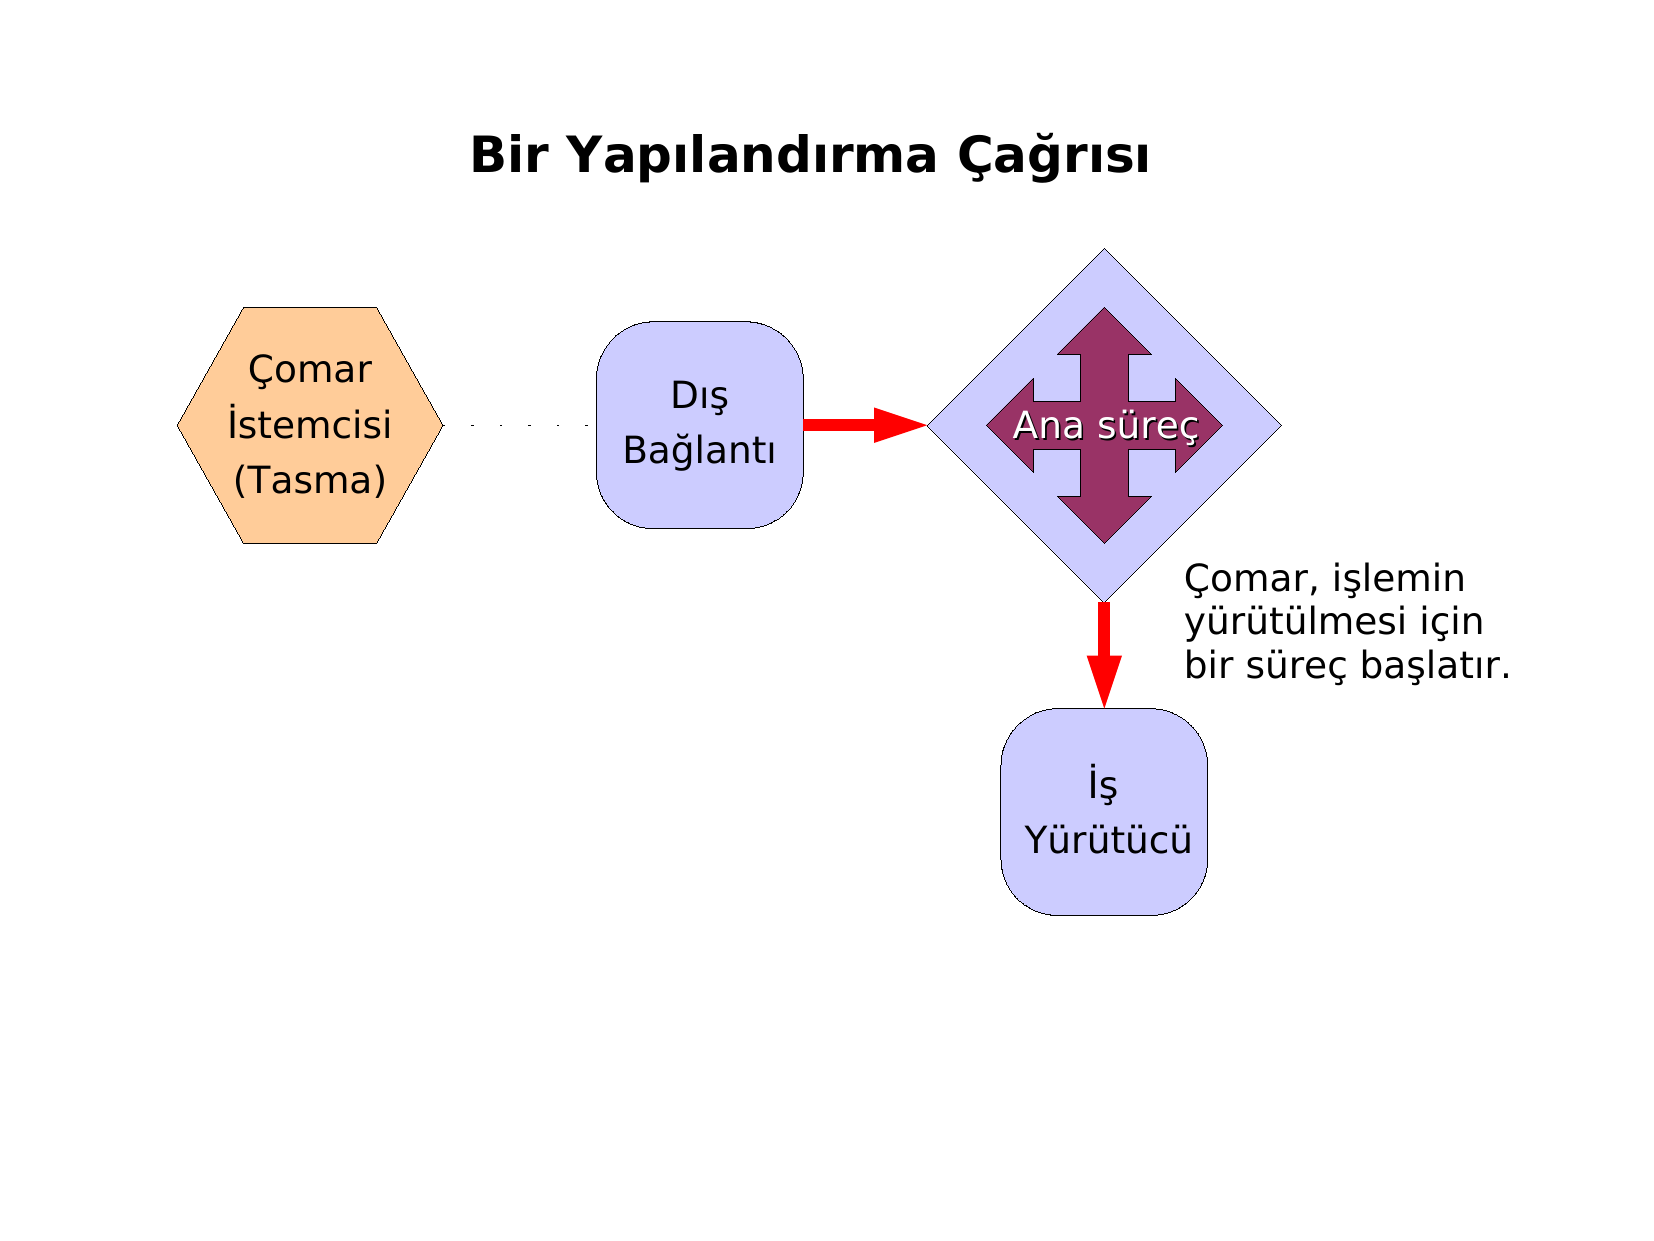

Bir Yapılandırma Çağrısı
Çomar
İstemcisi
(Tasma)
Dış
Bağlantı
Ana süreç
Çomar, işlemin
yürütülmesi için
bir süreç başlatır.
İş
Yürütücü